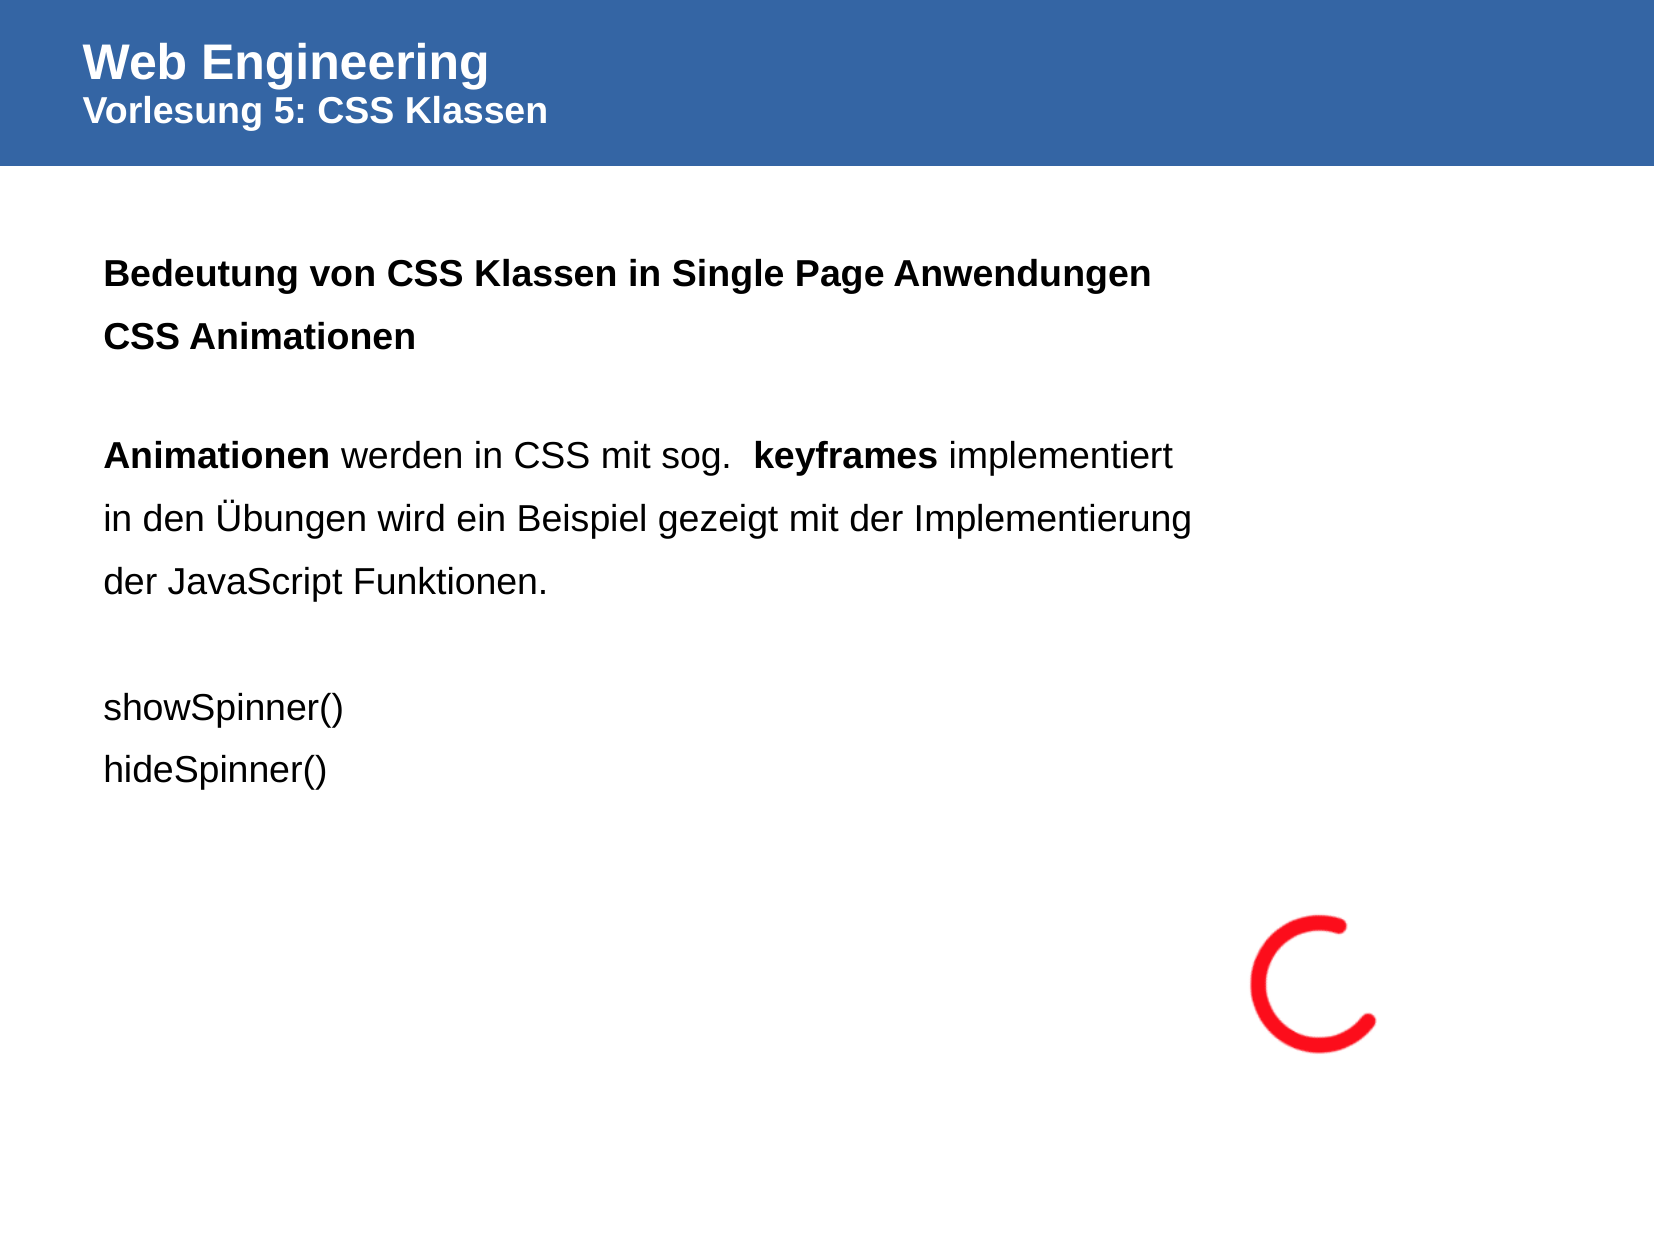

# Web Engineering Vorlesung 5: CSS Klassen
Bedeutung von CSS Klassen in Single Page Anwendungen
CSS Animationen
Animationen werden in CSS mit sog. keyframes implementiert
in den Übungen wird ein Beispiel gezeigt mit der Implementierung
der JavaScript Funktionen.
showSpinner()
hideSpinner()